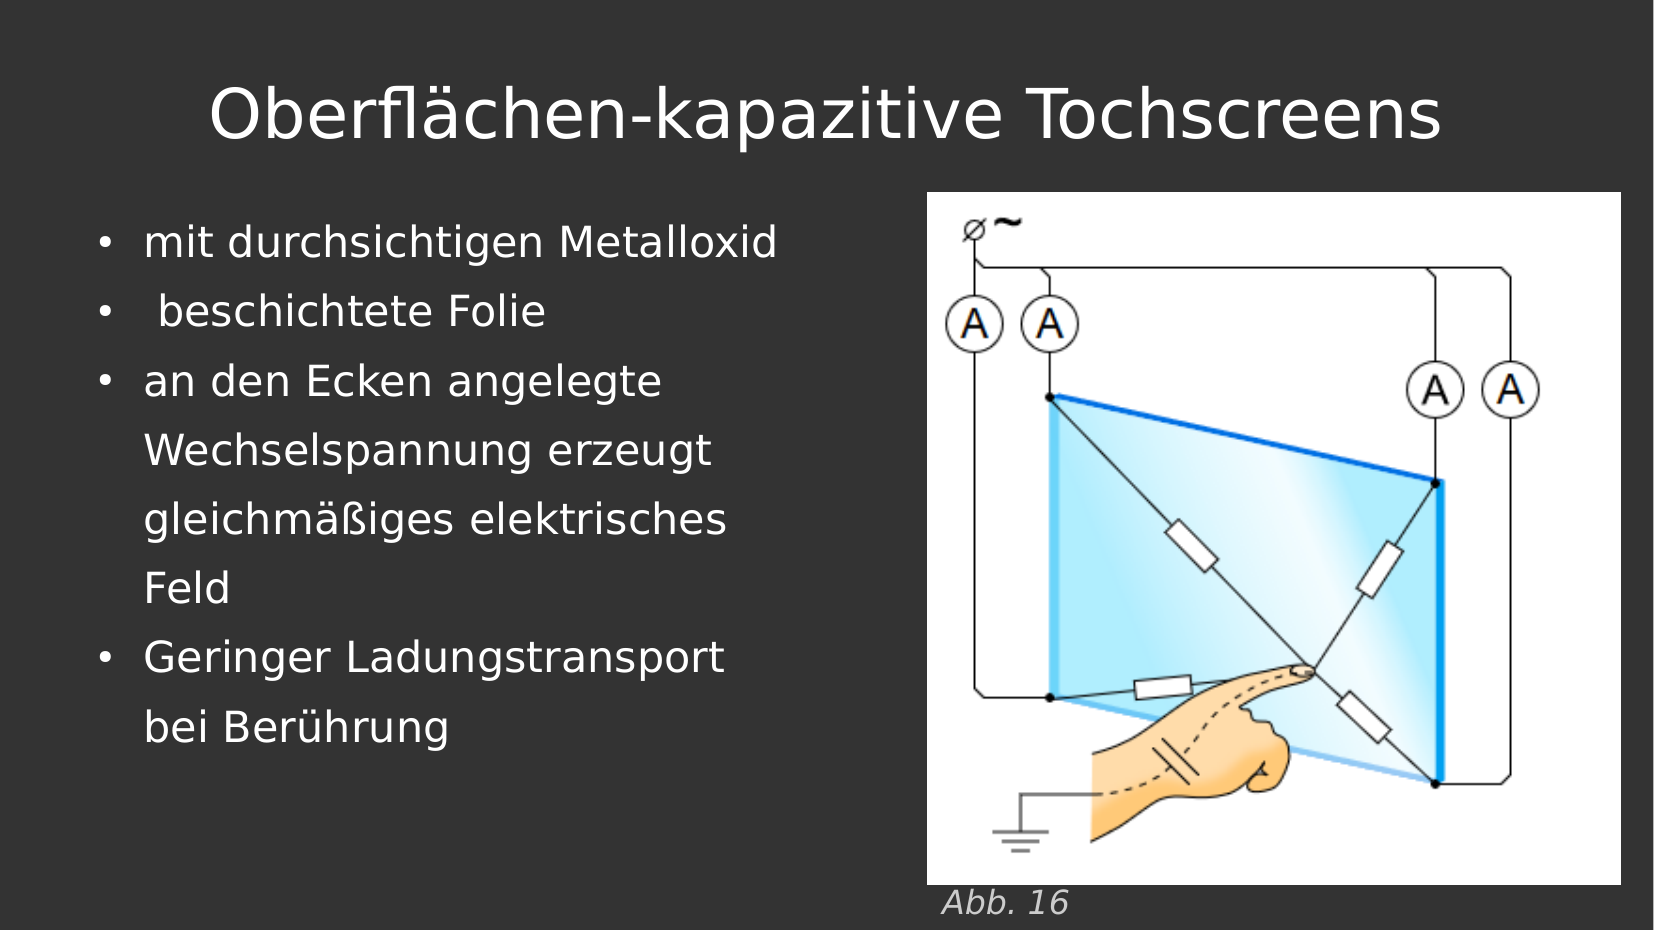

# Oberflächen-kapazitive Tochscreens
mit durchsichtigen Metalloxid
 beschichtete Folie
an den Ecken angelegte
Wechselspannung erzeugt
gleichmäßiges elektrisches
Feld
Geringer Ladungstransport
bei Berührung
Abb. 16